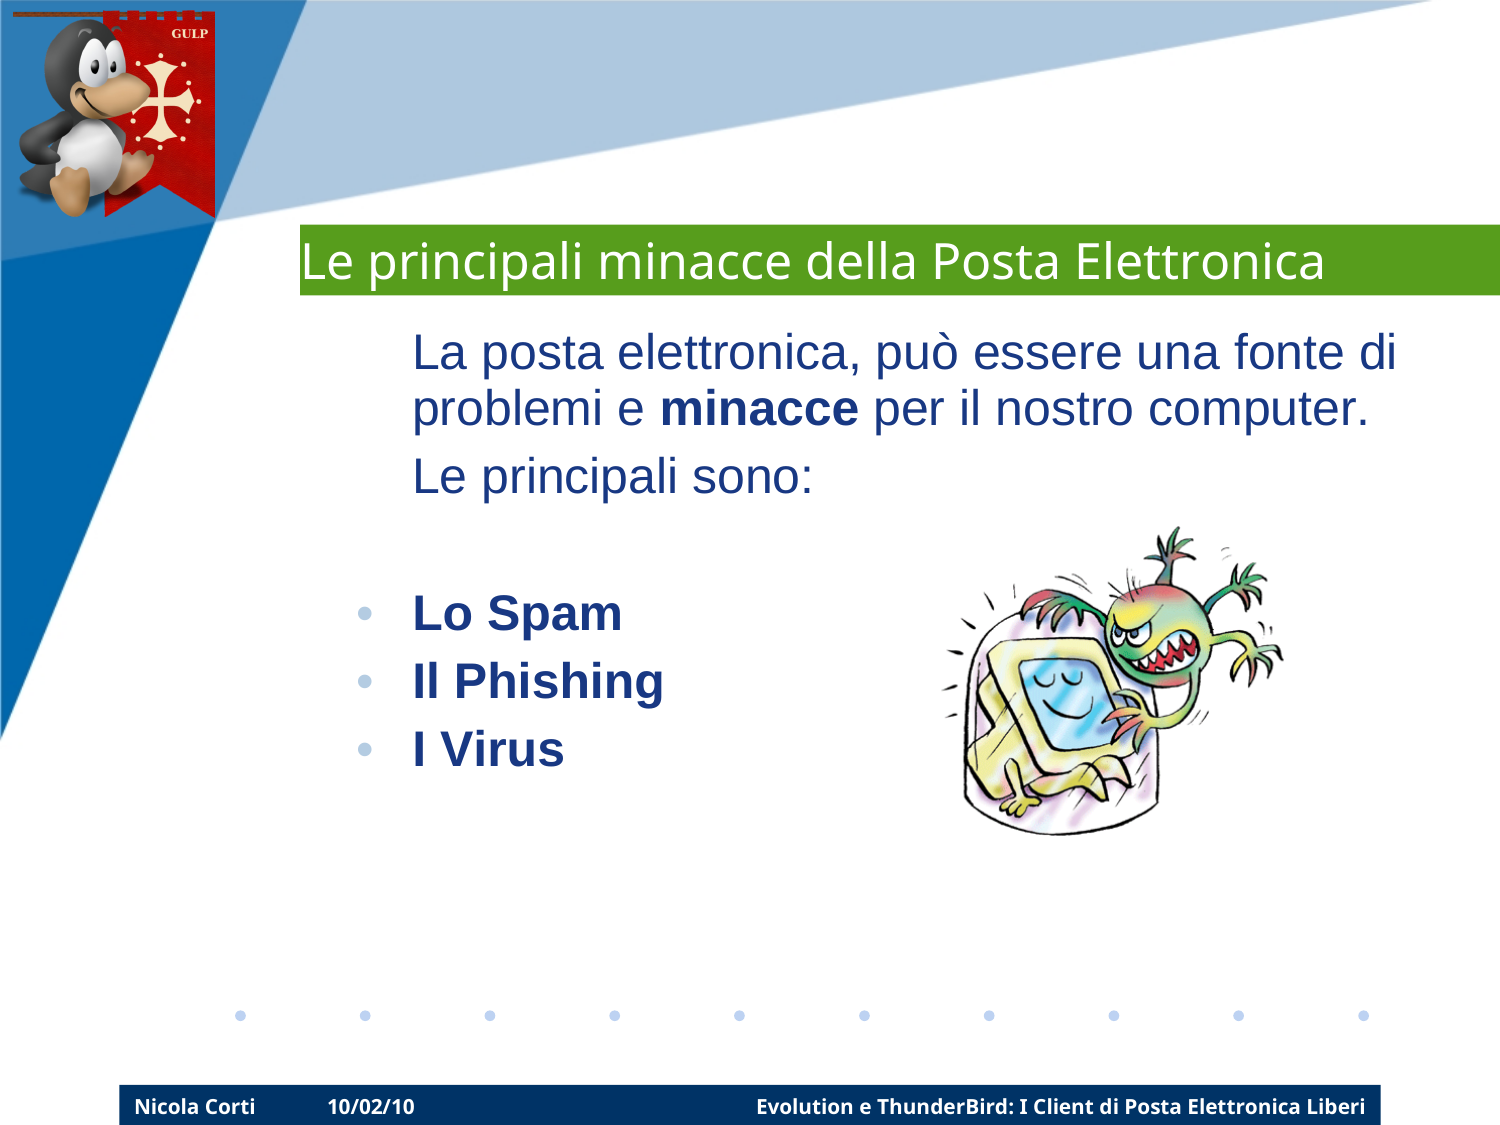

# Le principali minacce della Posta Elettronica
La posta elettronica, può essere una fonte di problemi e minacce per il nostro computer.
Le principali sono:
Lo Spam
Il Phishing
I Virus